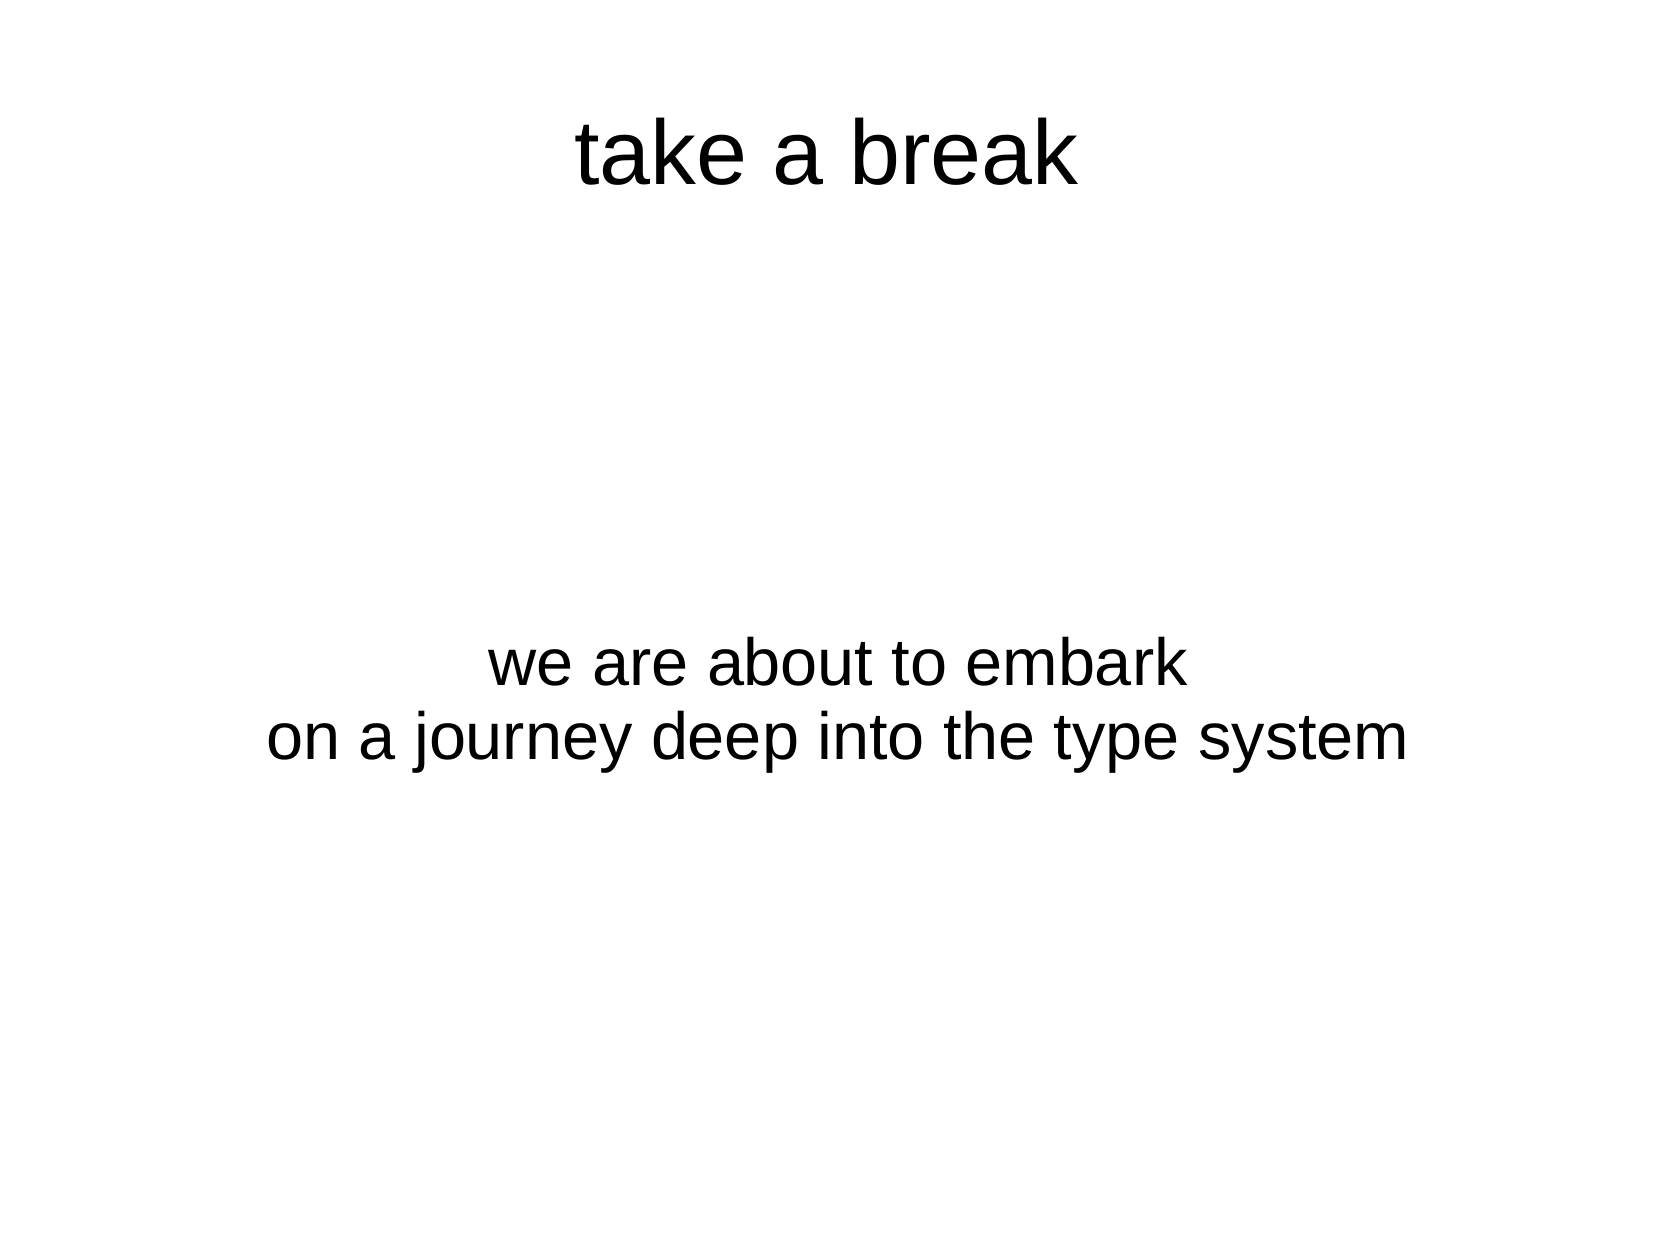

# take a break
we are about to embark
on a journey deep into the type system